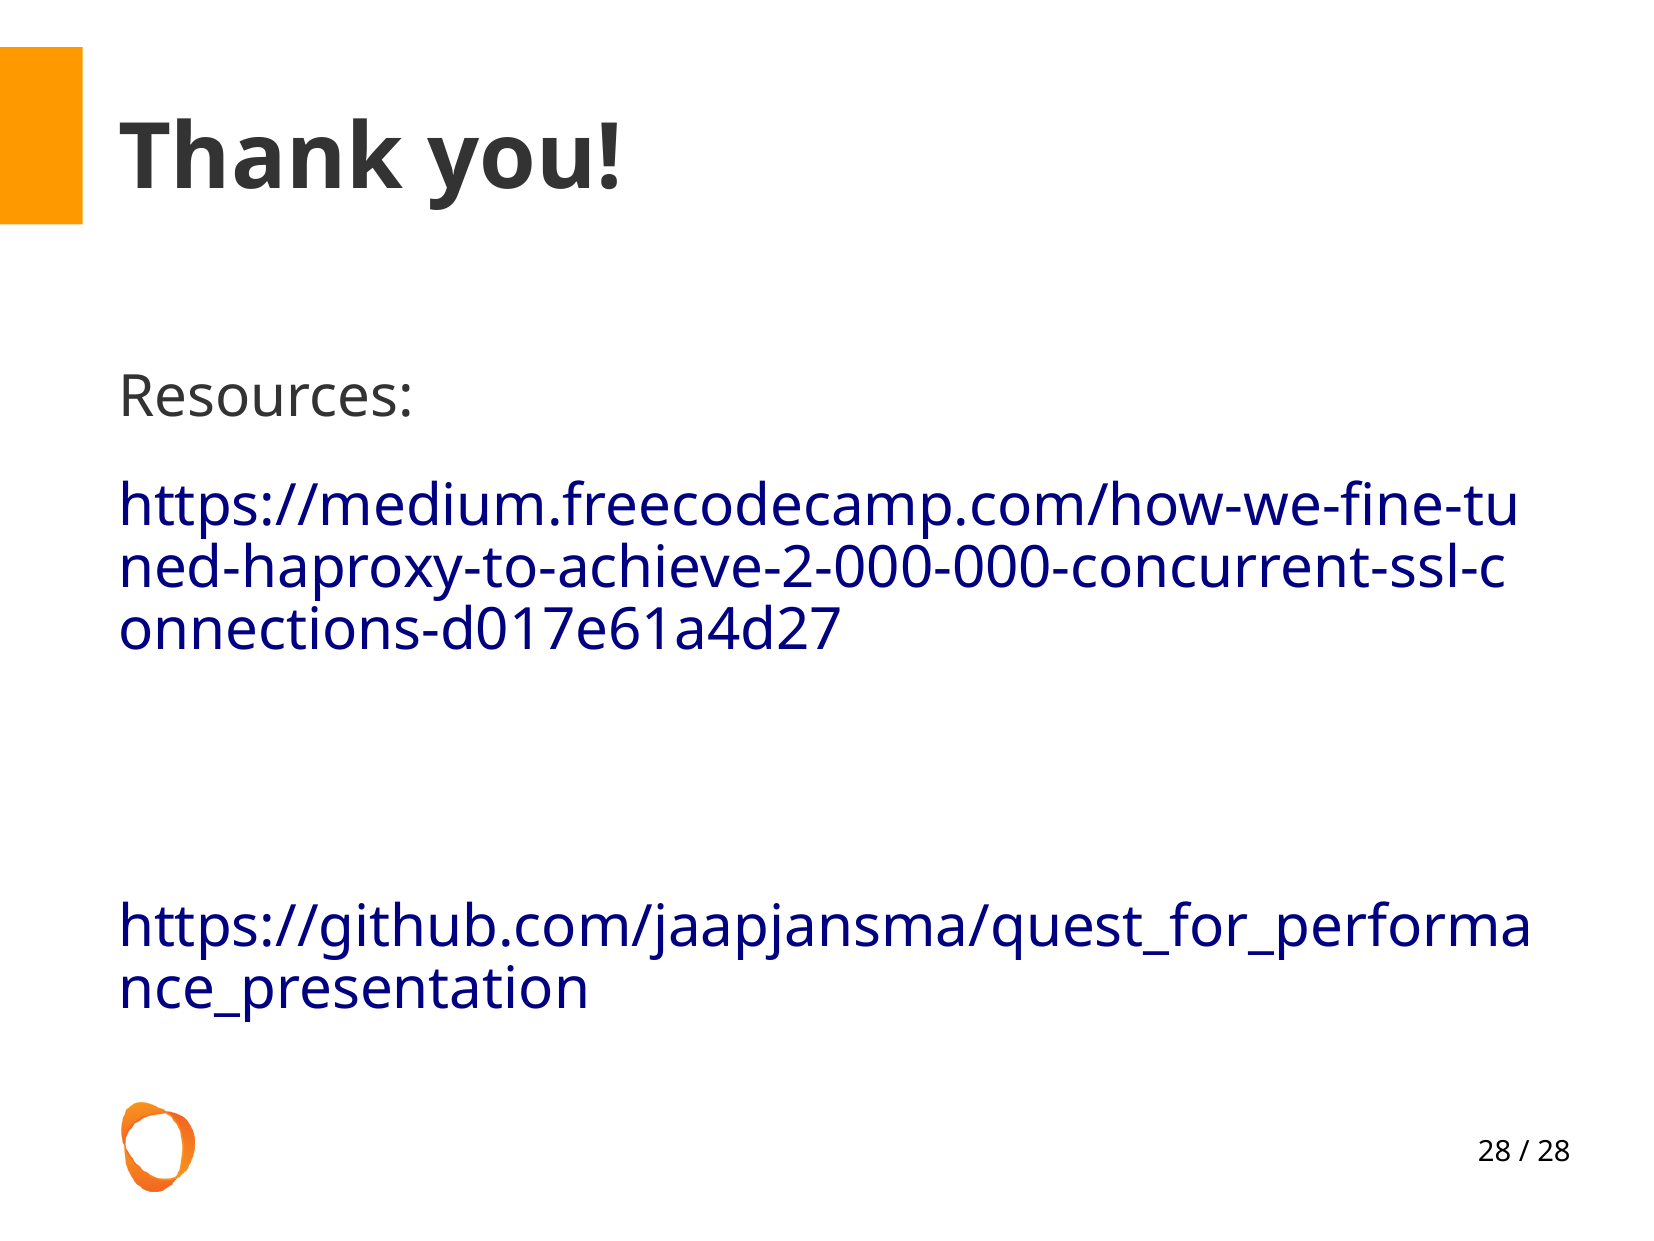

# Thank you!
Resources:
https://medium.freecodecamp.com/how-we-fine-tuned-haproxy-to-achieve-2-000-000-concurrent-ssl-connections-d017e61a4d27
https://github.com/jaapjansma/quest_for_performance_presentation
28